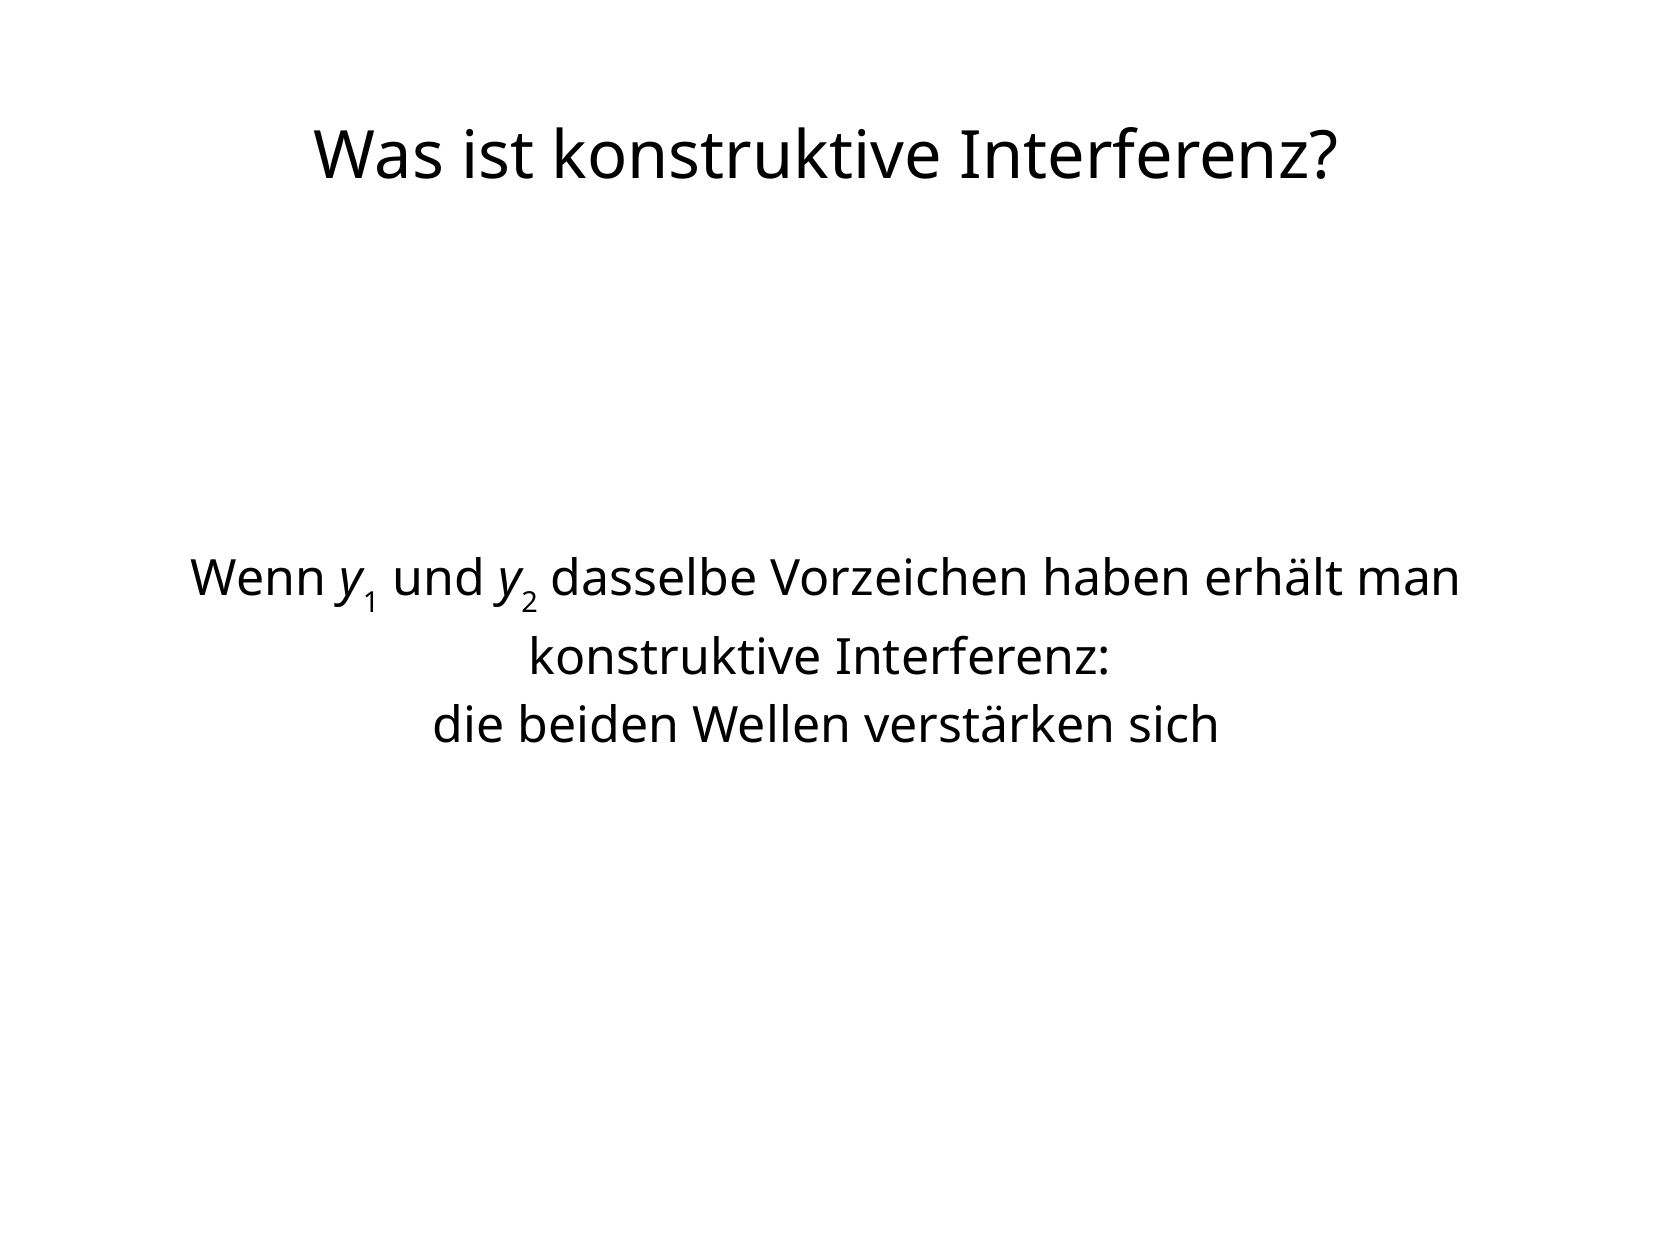

# Was ist konstruktive Interferenz?
Wenn y1 und y2 dasselbe Vorzeichen haben erhält man konstruktive Interferenz:
die beiden Wellen verstärken sich